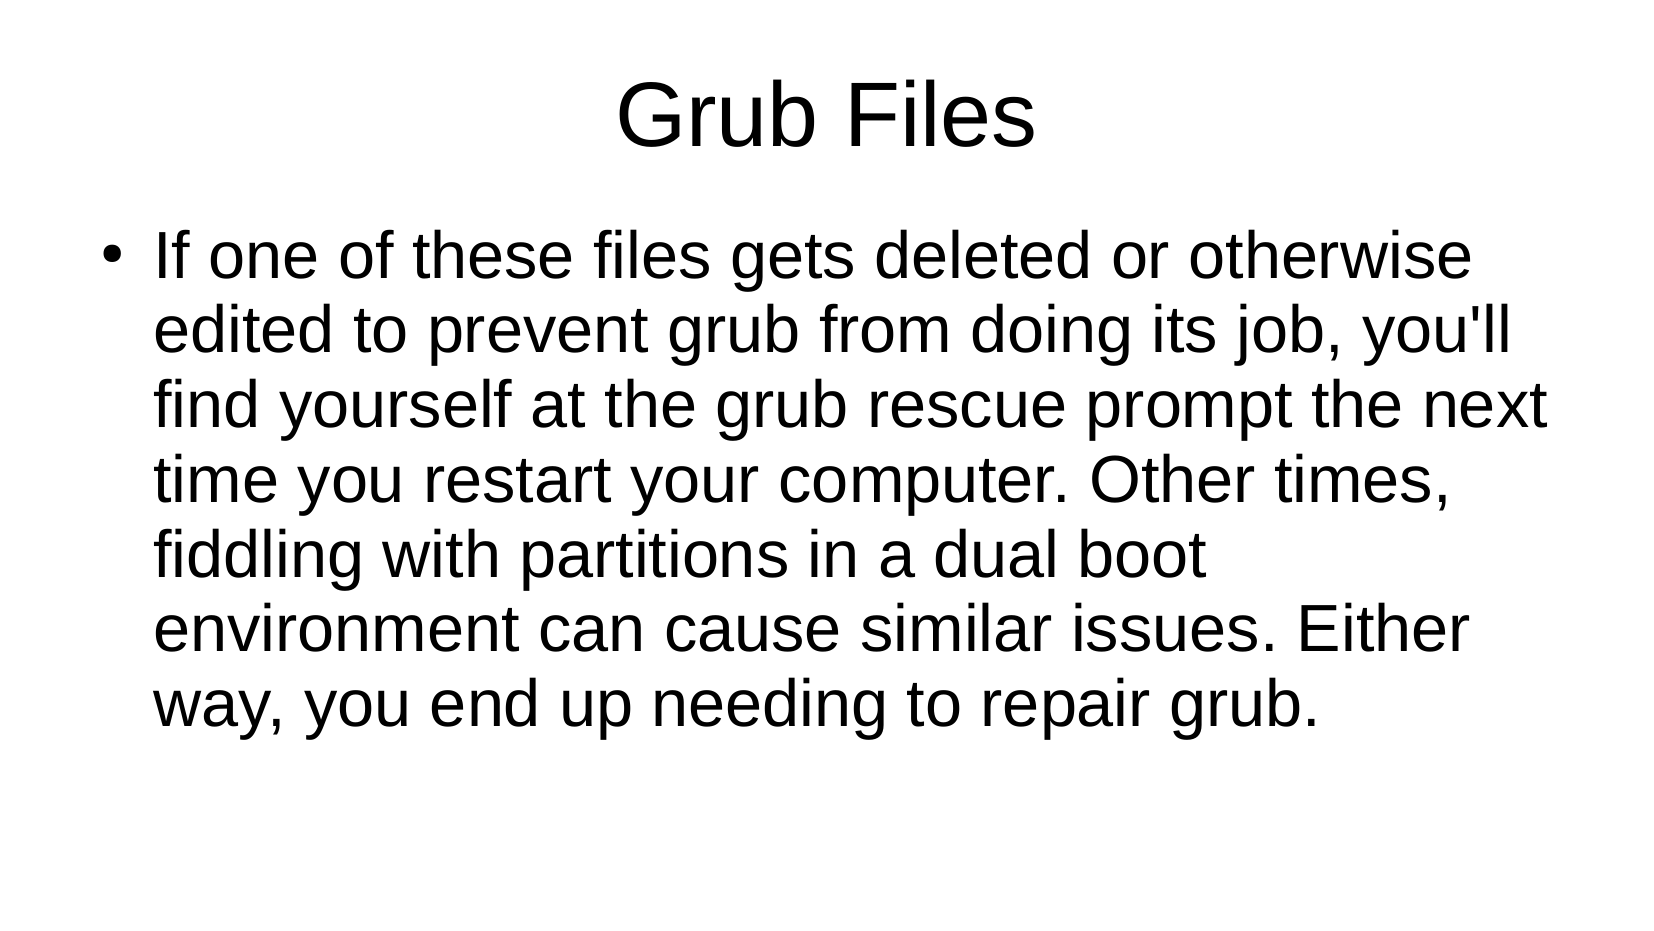

# Grub Files
If one of these files gets deleted or otherwise edited to prevent grub from doing its job, you'll find yourself at the grub rescue prompt the next time you restart your computer. Other times, fiddling with partitions in a dual boot environment can cause similar issues. Either way, you end up needing to repair grub.